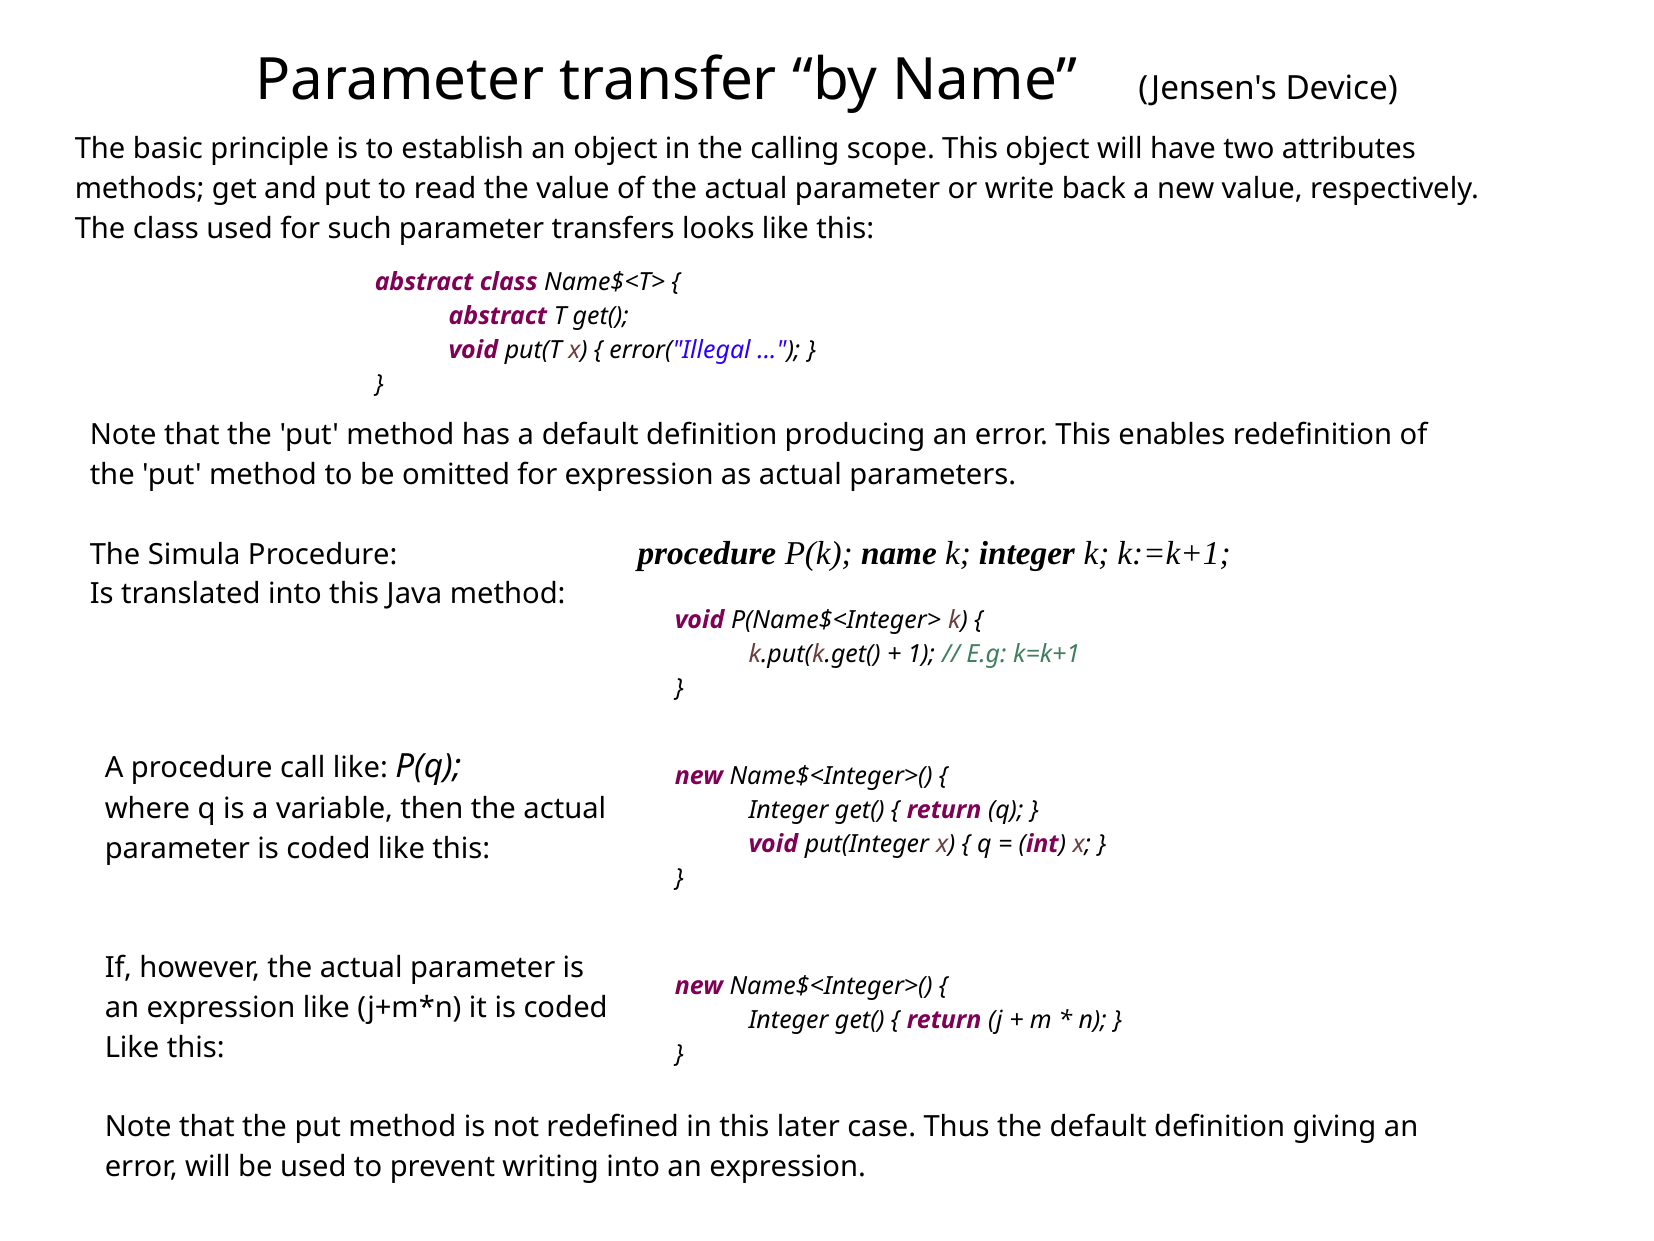

# Parameter transfer “by Name” (Jensen's Device)
The basic principle is to establish an object in the calling scope. This object will have two attributes
methods; get and put to read the value of the actual parameter or write back a new value, respectively.
The class used for such parameter transfers looks like this:
abstract class Name$<T> {
	abstract T get();
	void put(T x) { error("Illegal ..."); }
}
Note that the 'put' method has a default definition producing an error. This enables redefinition of the 'put' method to be omitted for expression as actual parameters.
The Simula Procedure: procedure P(k); name k; integer k; k:=k+1;
Is translated into this Java method:
void P(Name$<Integer> k) {
	k.put(k.get() + 1); // E.g: k=k+1
}
A procedure call like: P(q);
where q is a variable, then the actual
parameter is coded like this:
If, however, the actual parameter is
an expression like (j+m*n) it is coded
Like this:
Note that the put method is not redefined in this later case. Thus the default definition giving an error, will be used to prevent writing into an expression.
new Name$<Integer>() {
	Integer get() { return (q); }
	void put(Integer x) { q = (int) x; }
}
new Name$<Integer>() {
	Integer get() { return (j + m * n); }
}